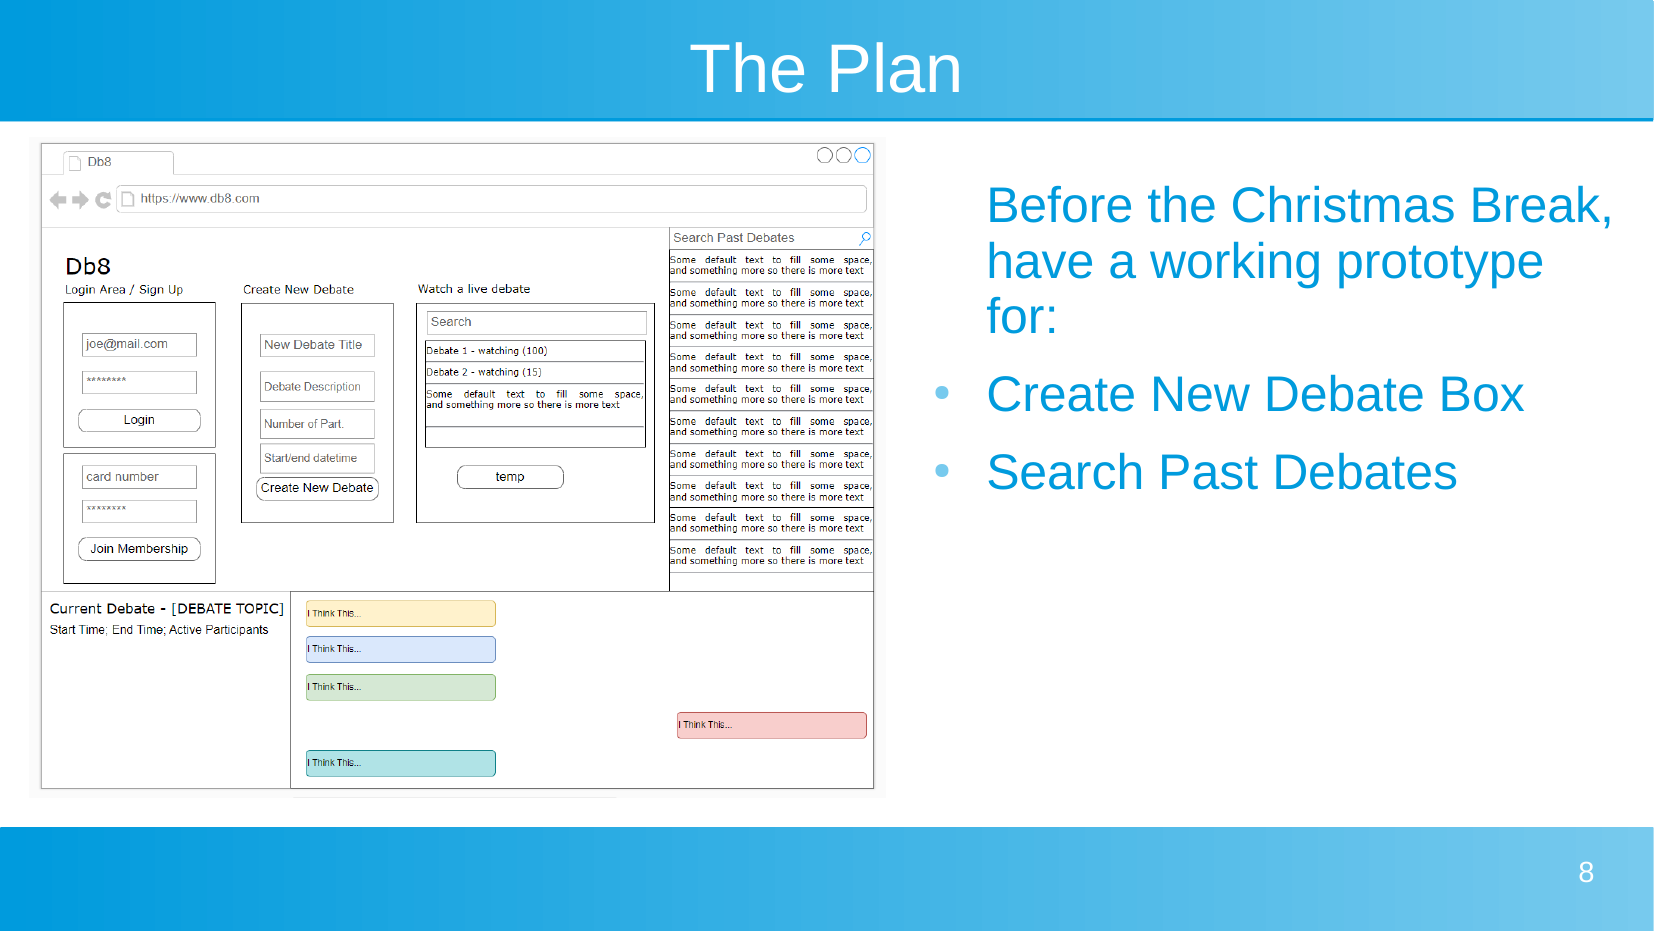

# The Plan
Before the Christmas Break, have a working prototype for:
Create New Debate Box
Search Past Debates
8